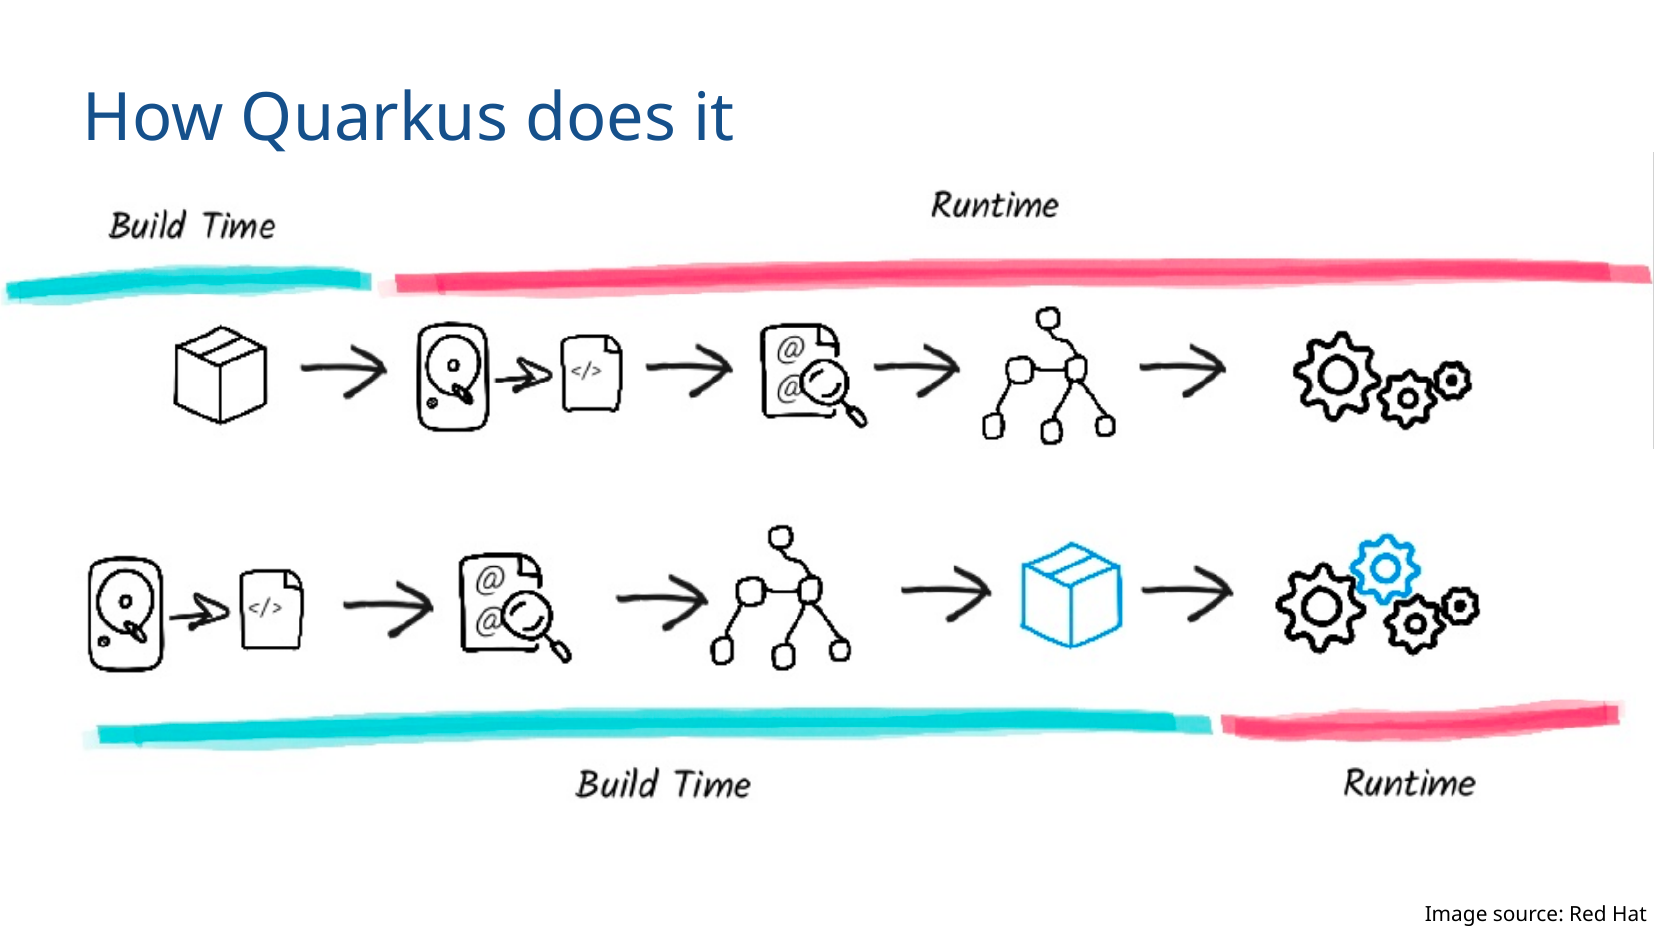

# How Quarkus does it
Image source: Red Hat